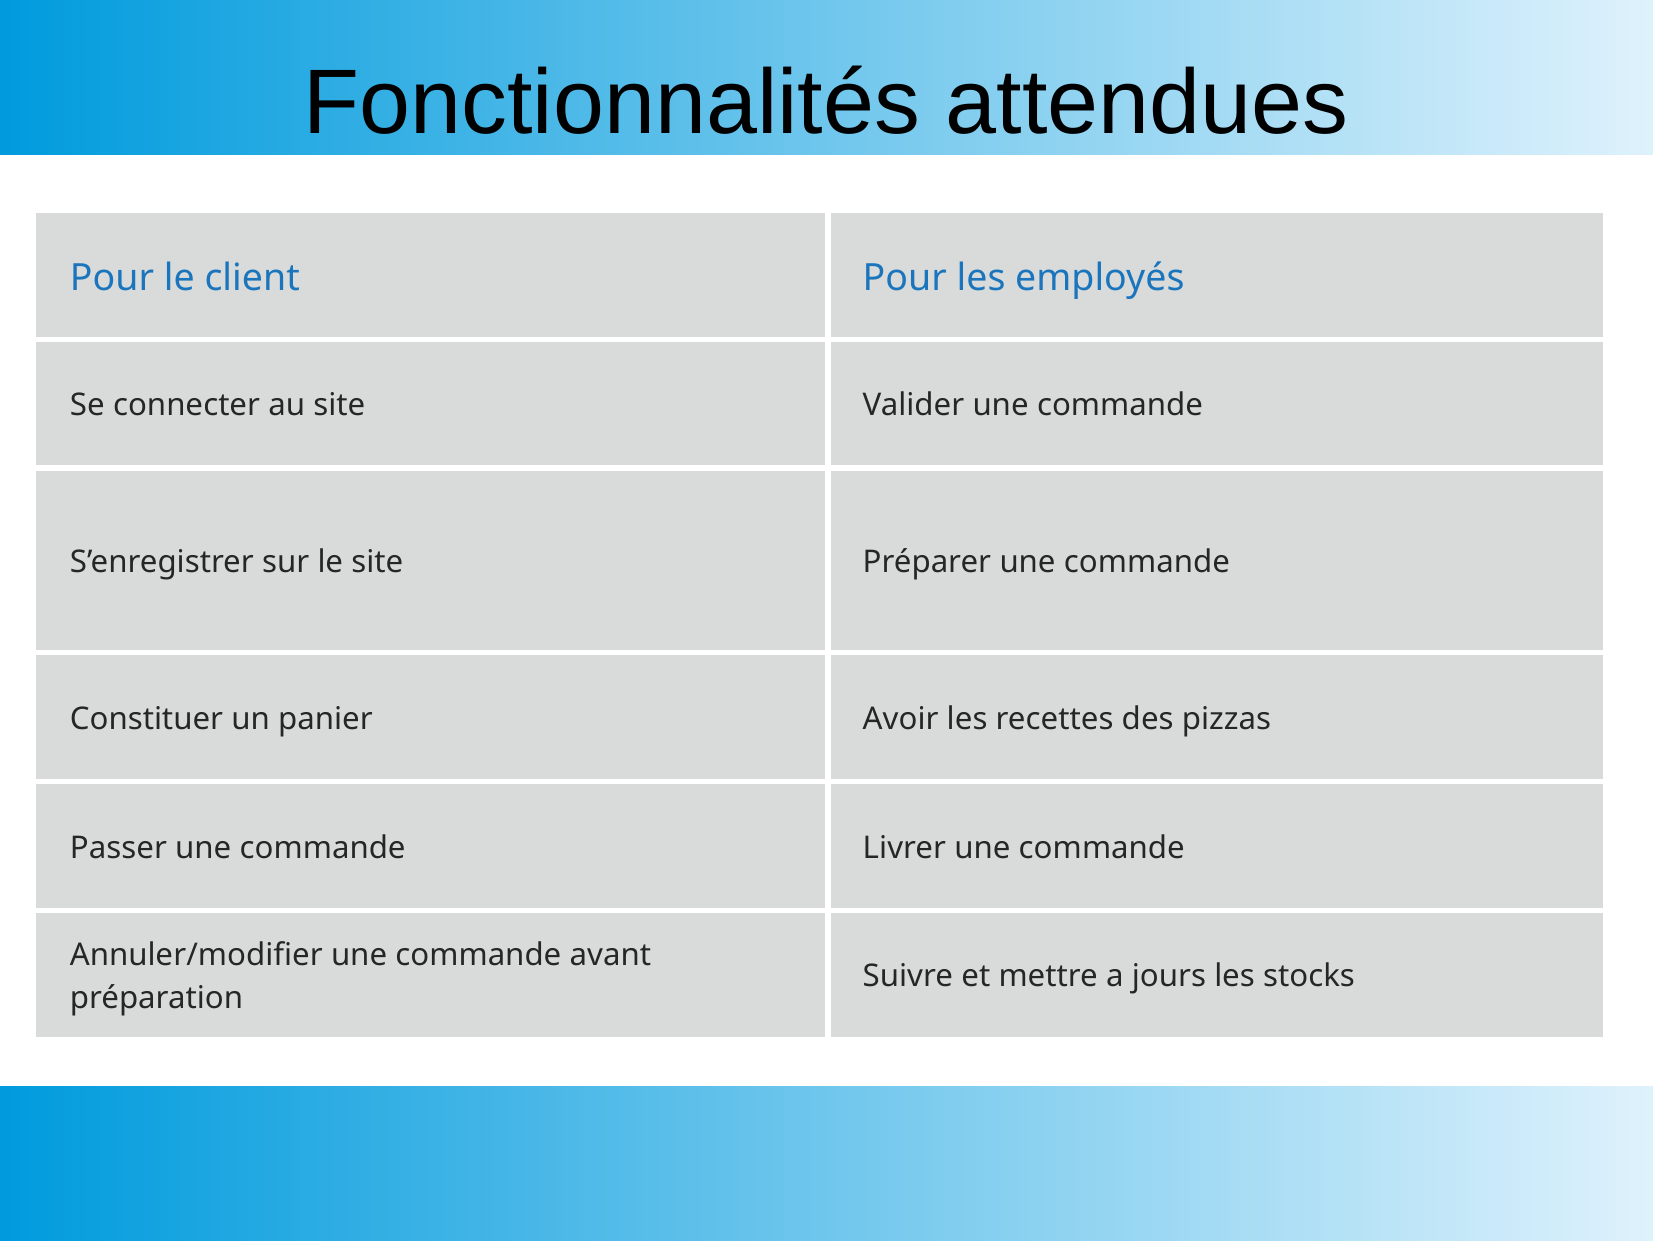

# Fonctionnalités attendues
| Pour le client | Pour les employés |
| --- | --- |
| Se connecter au site | Valider une commande |
| S’enregistrer sur le site | Préparer une commande |
| Constituer un panier | Avoir les recettes des pizzas |
| Passer une commande | Livrer une commande |
| Annuler/modifier une commande avant préparation | Suivre et mettre a jours les stocks |